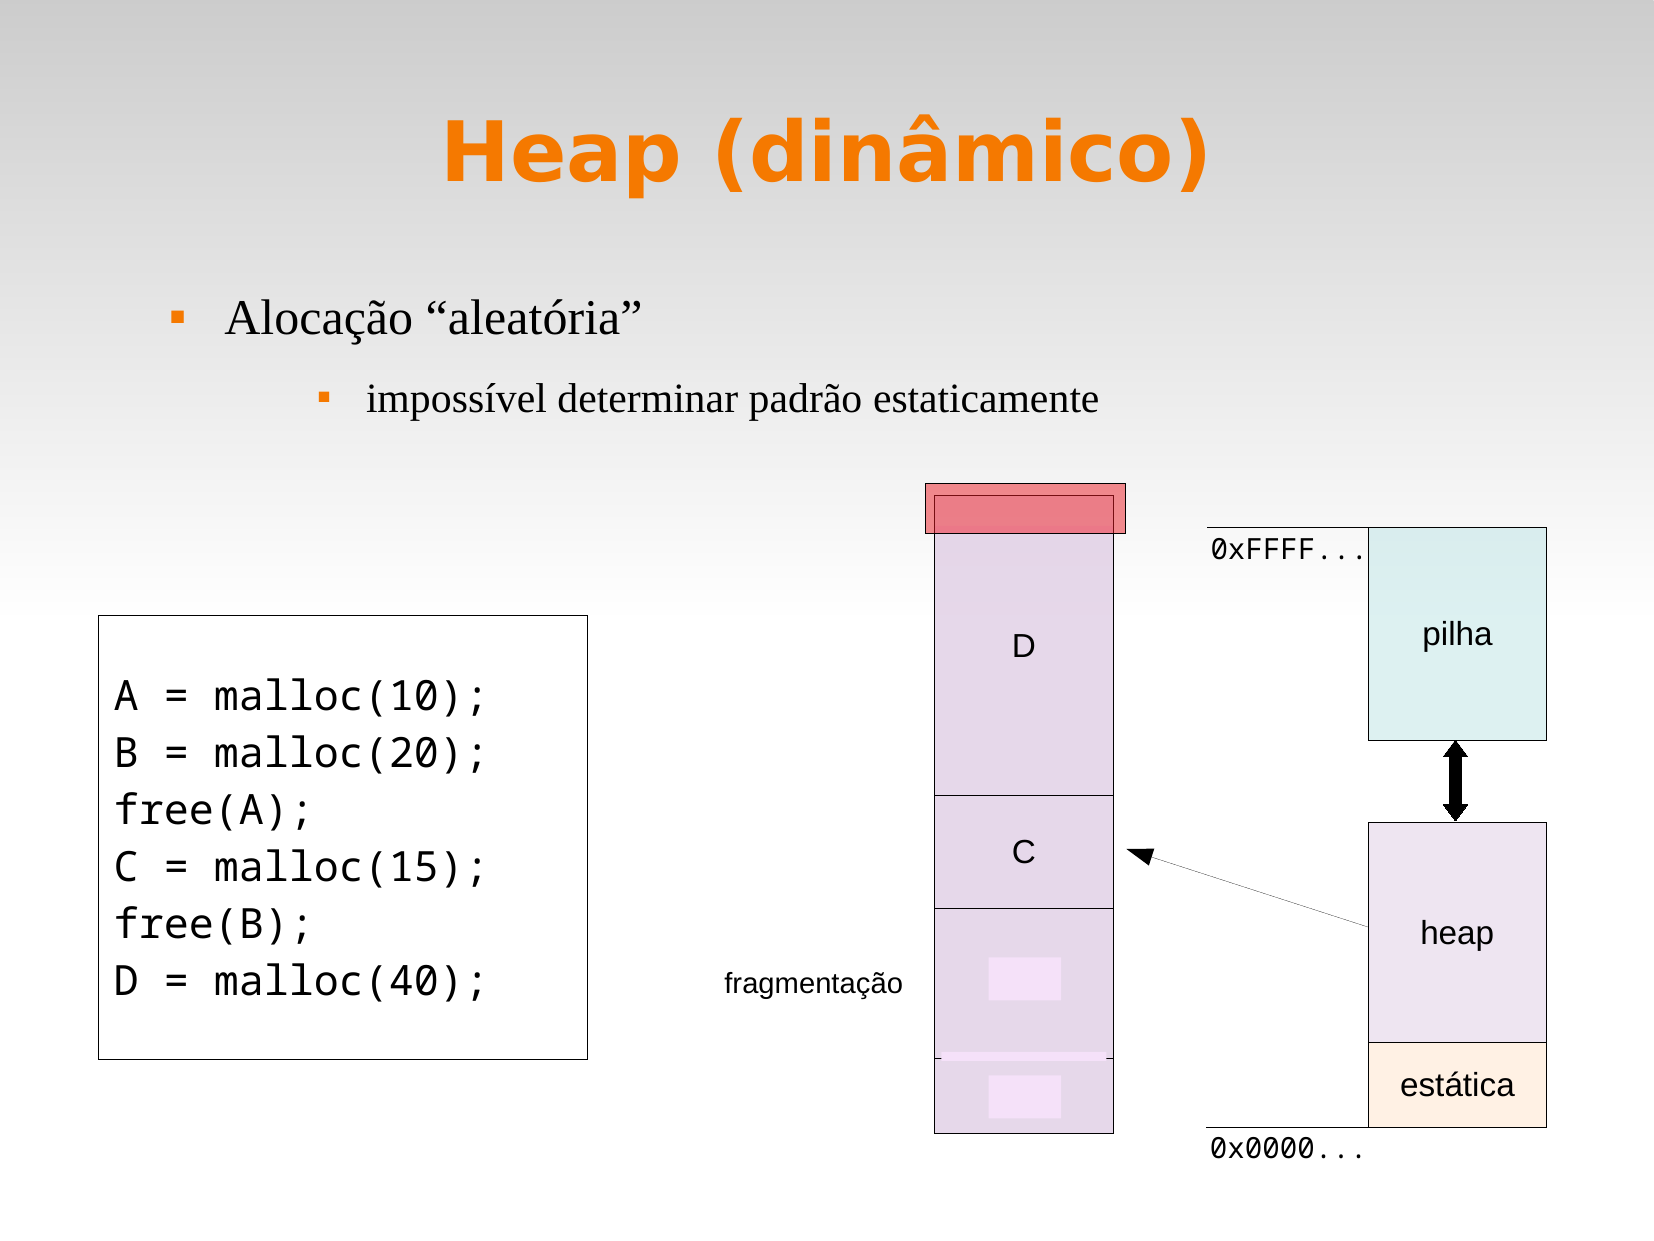

# Heap (dinâmico)
Alocação “aleatória”
impossível determinar padrão estaticamente
D
pilha
0xFFFF...
A = malloc(10);
B = malloc(20);
free(A);
C = malloc(15);
free(B);
D = malloc(40);
C
heap
B
fragmentação
estática
A
0x0000...